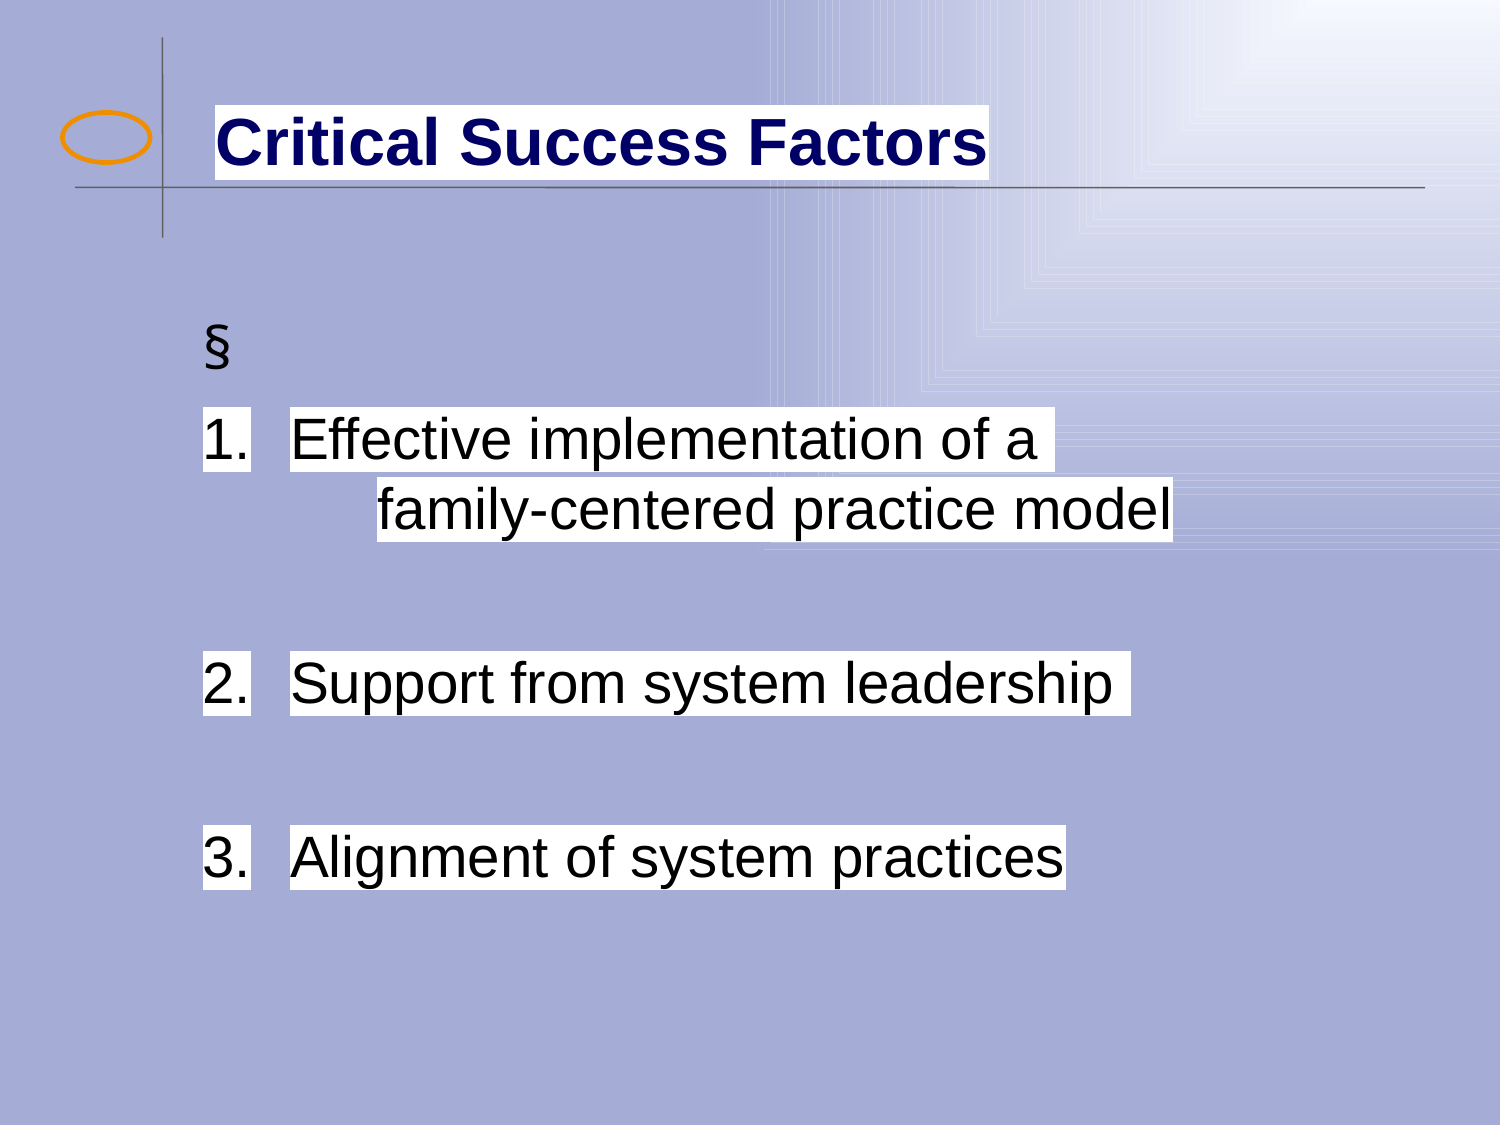

# Critical Success Factors
Effective implementation of a
family-centered practice model
Support from system leadership
Alignment of system practices